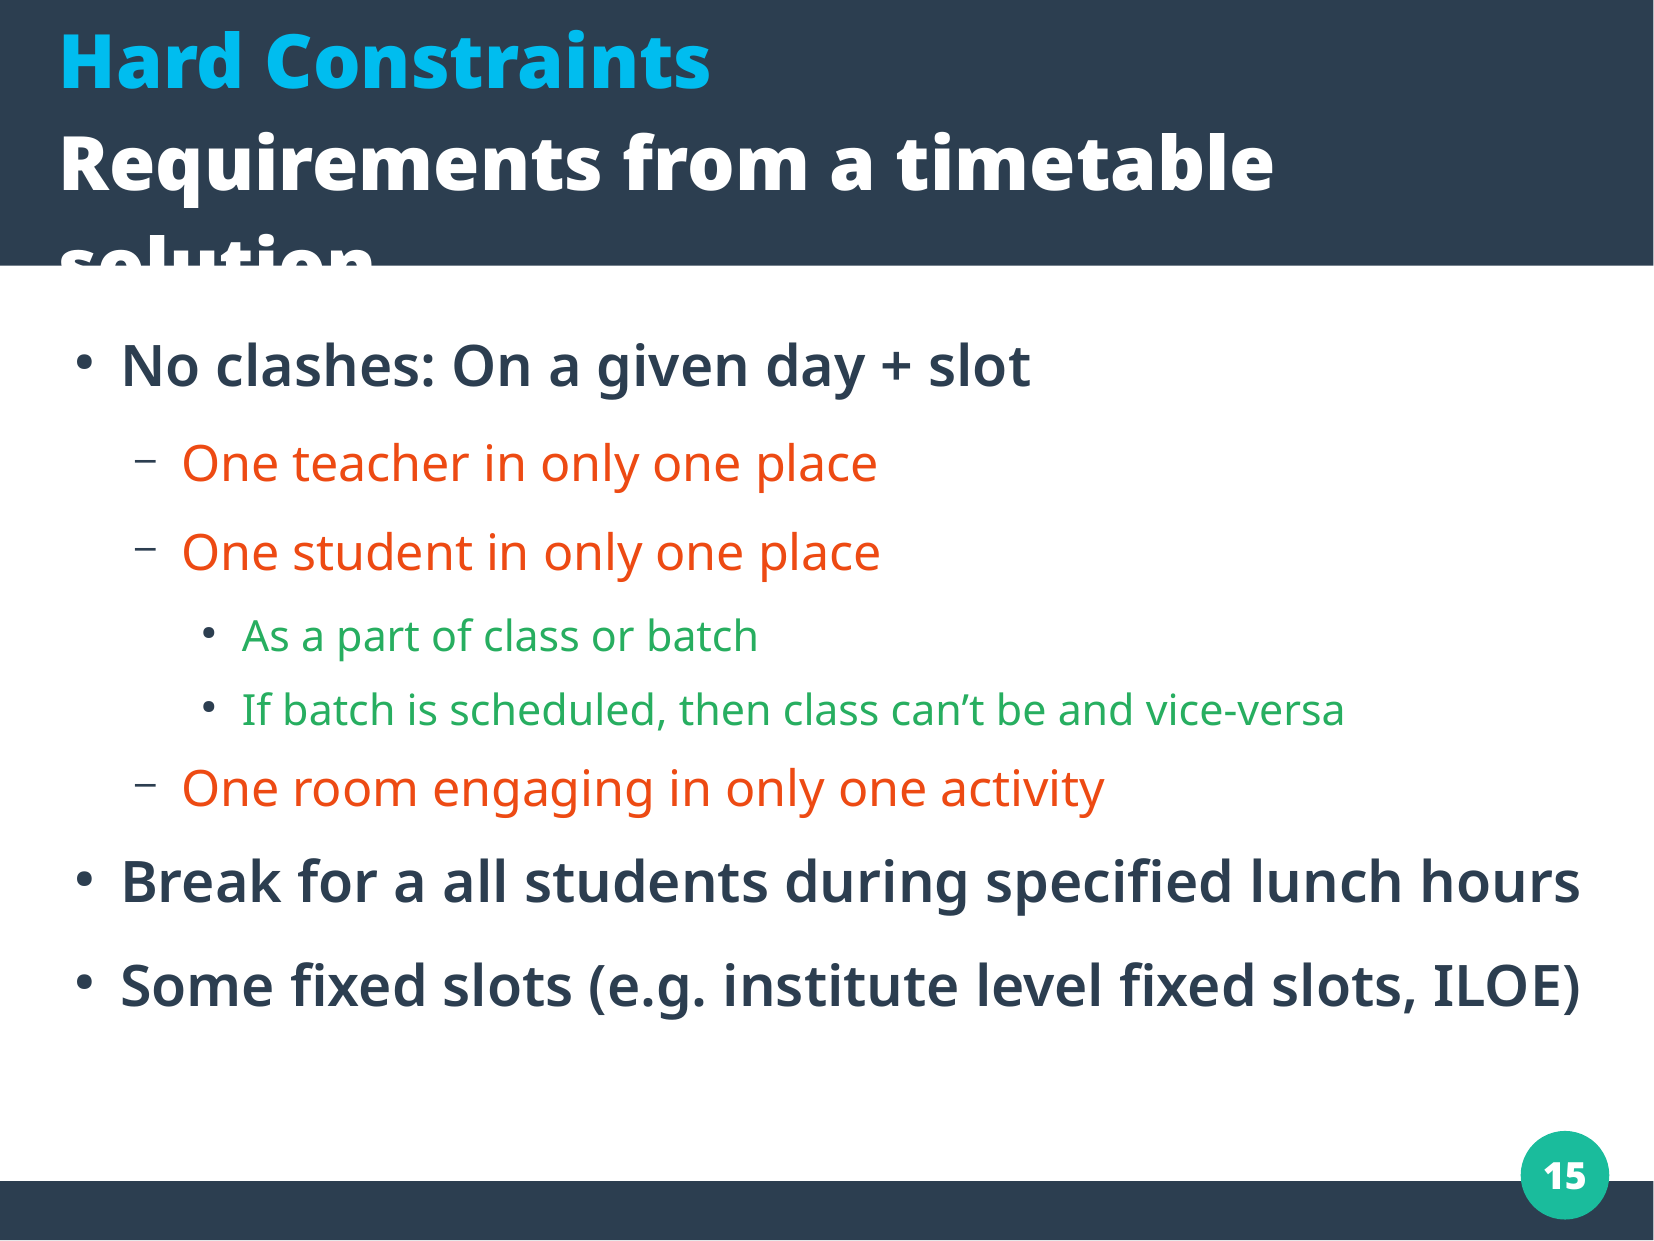

# Hard Constraints Requirements from a timetable solution
No clashes: On a given day + slot
One teacher in only one place
One student in only one place
As a part of class or batch
If batch is scheduled, then class can’t be and vice-versa
One room engaging in only one activity
Break for a all students during specified lunch hours
Some fixed slots (e.g. institute level fixed slots, ILOE)
15